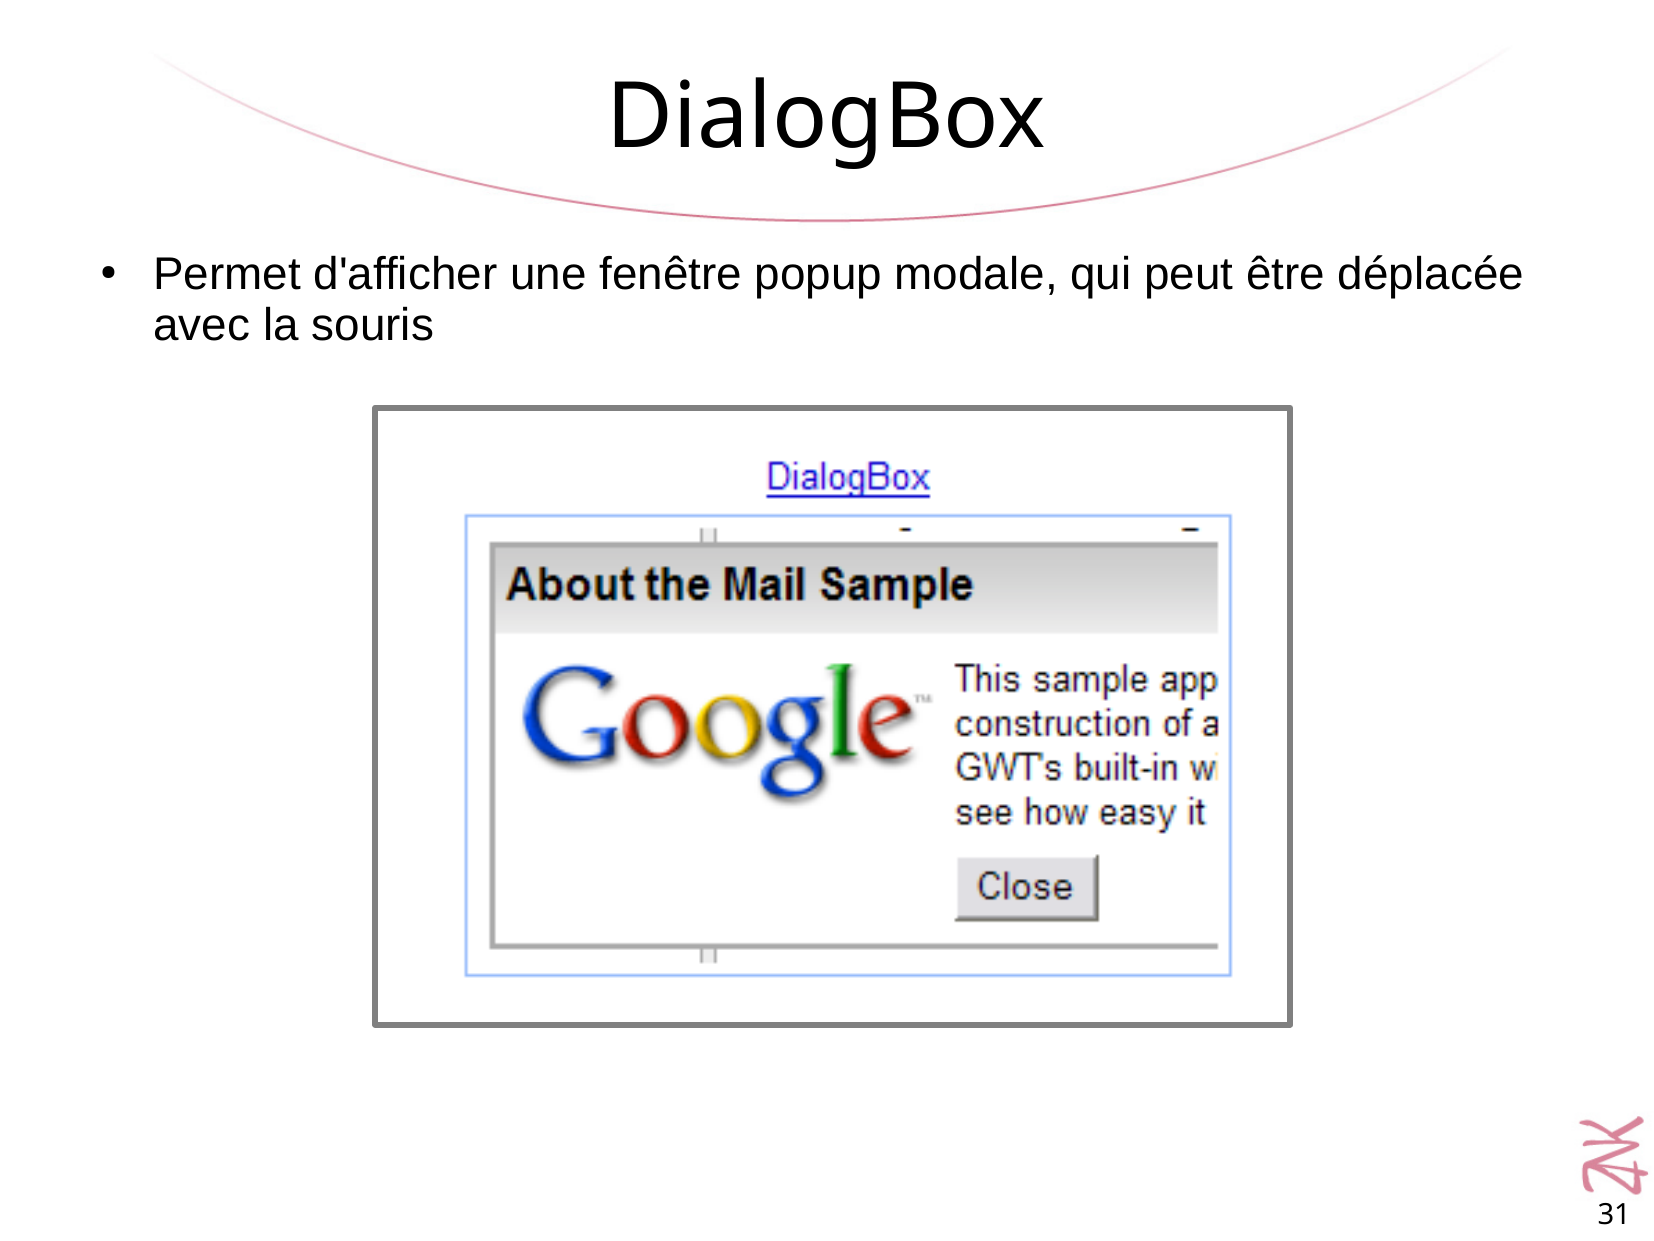

# DialogBox
Permet d'afficher une fenêtre popup modale, qui peut être déplacée avec la souris
31